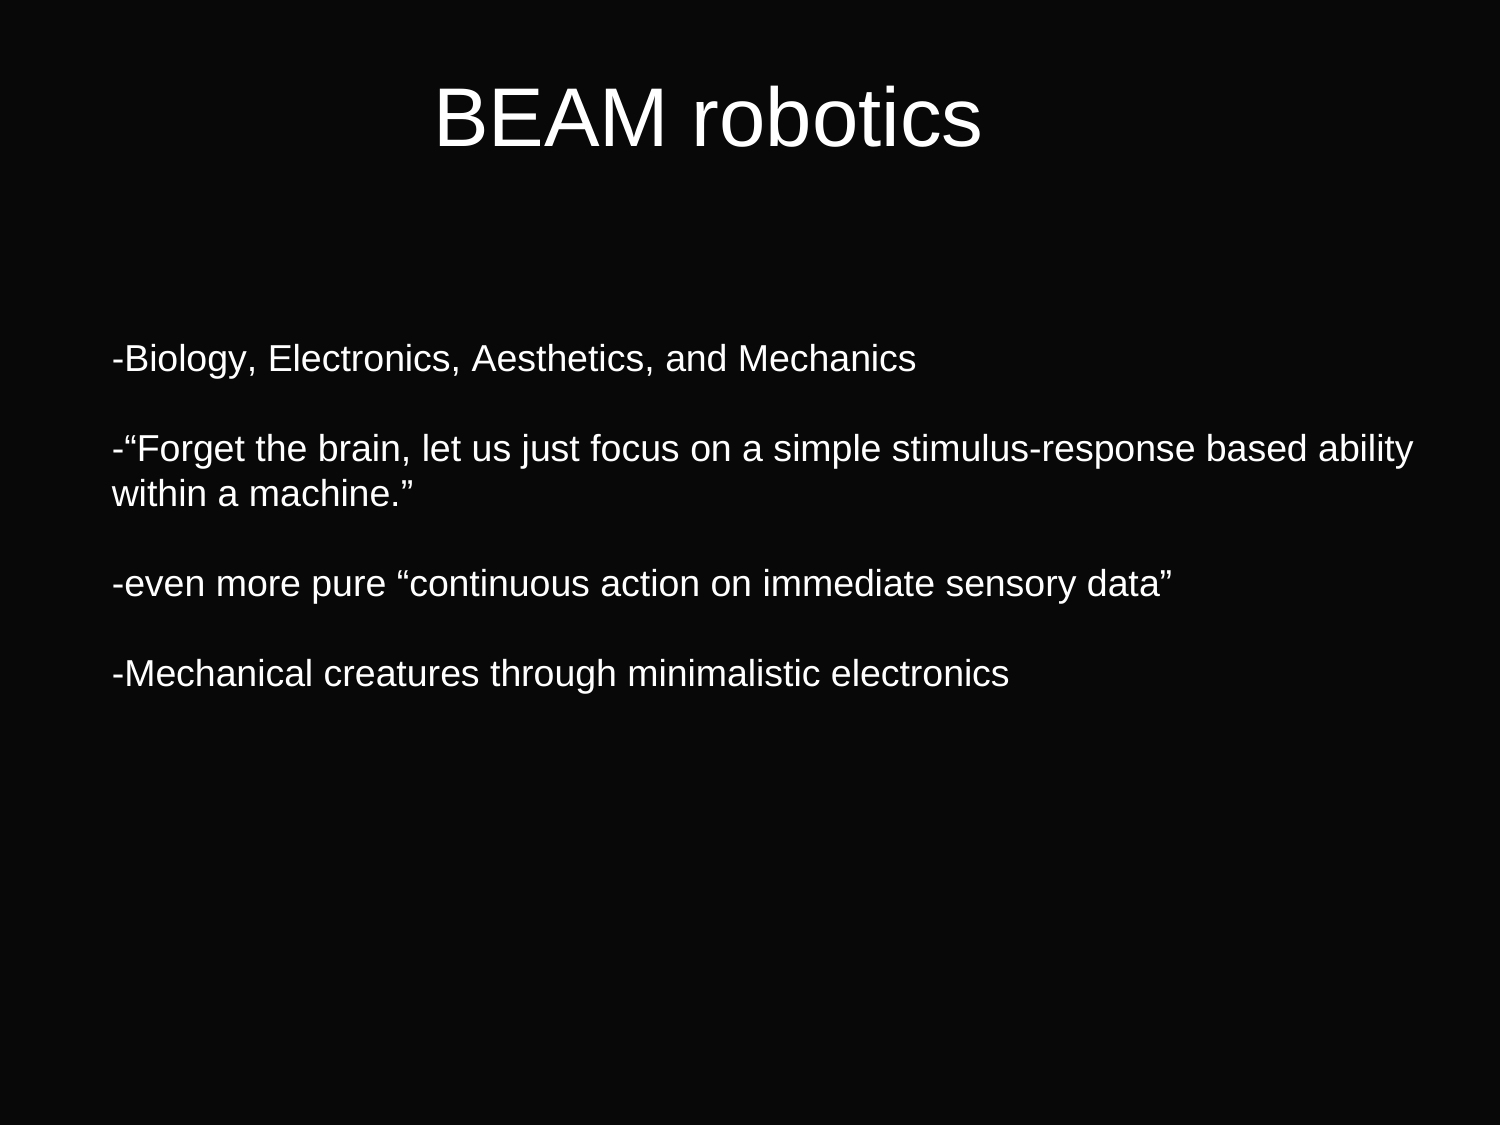

BEAM robotics
#
-Biology, Electronics, Aesthetics, and Mechanics
-“Forget the brain, let us just focus on a simple stimulus-response based ability within a machine.”
-even more pure “continuous action on immediate sensory data”
-Mechanical creatures through minimalistic electronics